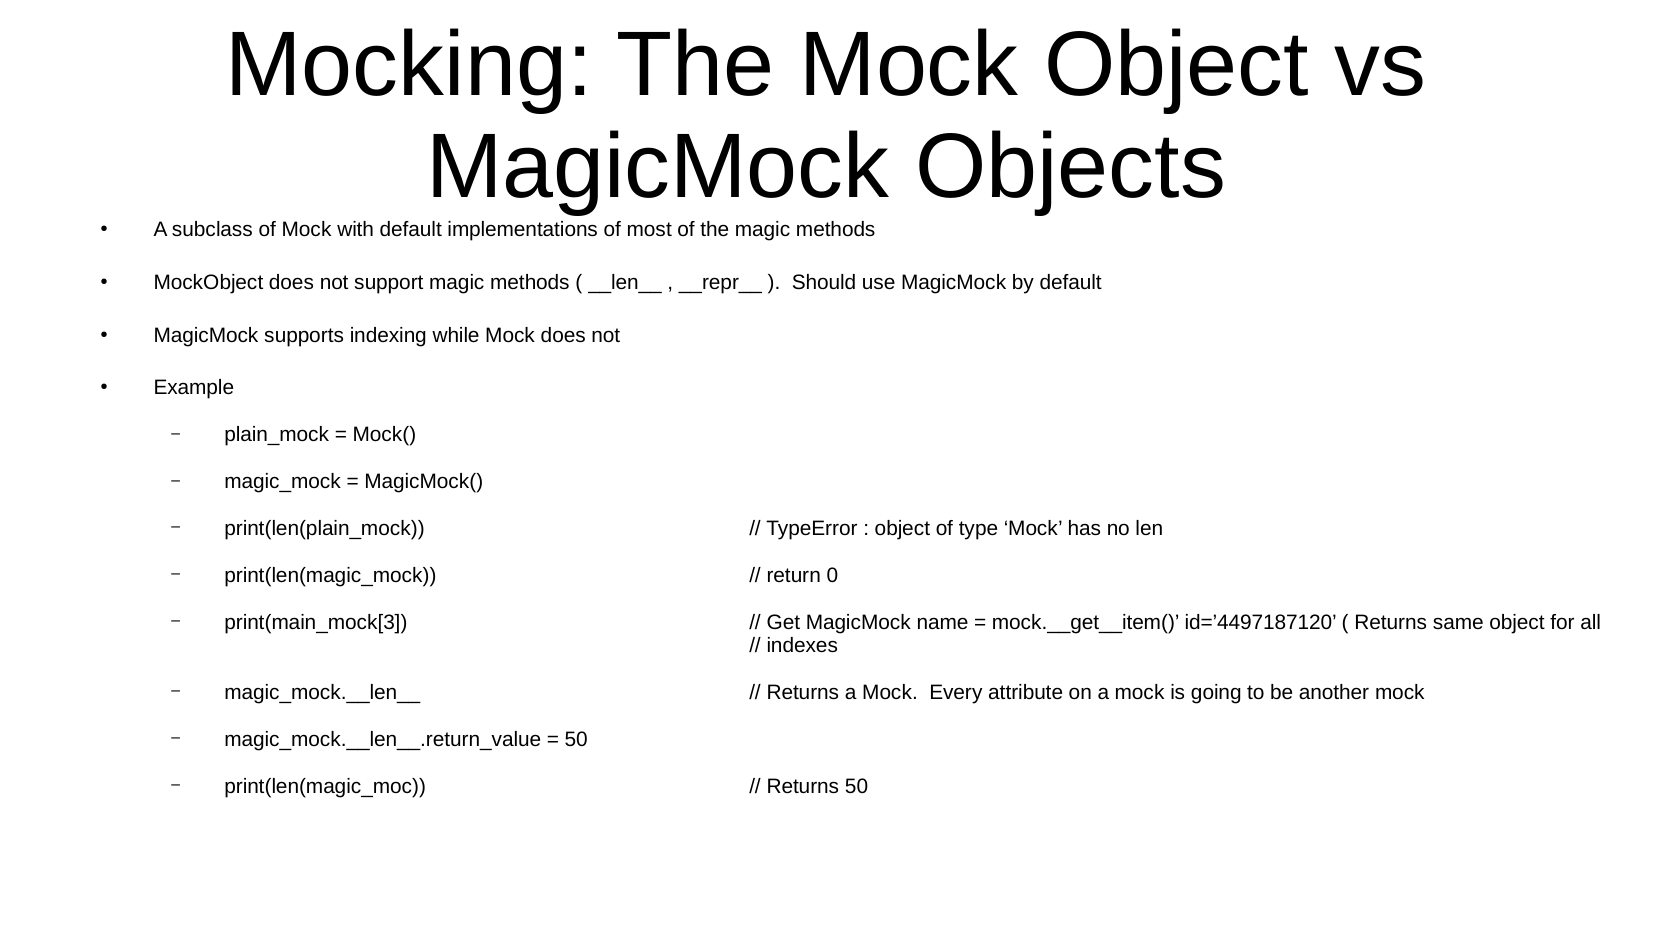

# Mocking: The Mock Object vs MagicMock Objects
A subclass of Mock with default implementations of most of the magic methods
MockObject does not support magic methods ( __len__ , __repr__ ). Should use MagicMock by default
MagicMock supports indexing while Mock does not
Example
plain_mock = Mock()
magic_mock = MagicMock()
print(len(plain_mock))					// TypeError : object of type ‘Mock’ has no len
print(len(magic_mock))					// return 0
print(main_mock[3])					// Get MagicMock name = mock.__get__item()’ id=’4497187120’ ( Returns same object for all 							// indexes
magic_mock.__len__					// Returns a Mock. Every attribute on a mock is going to be another mock
magic_mock.__len__.return_value = 50
print(len(magic_moc))					// Returns 50